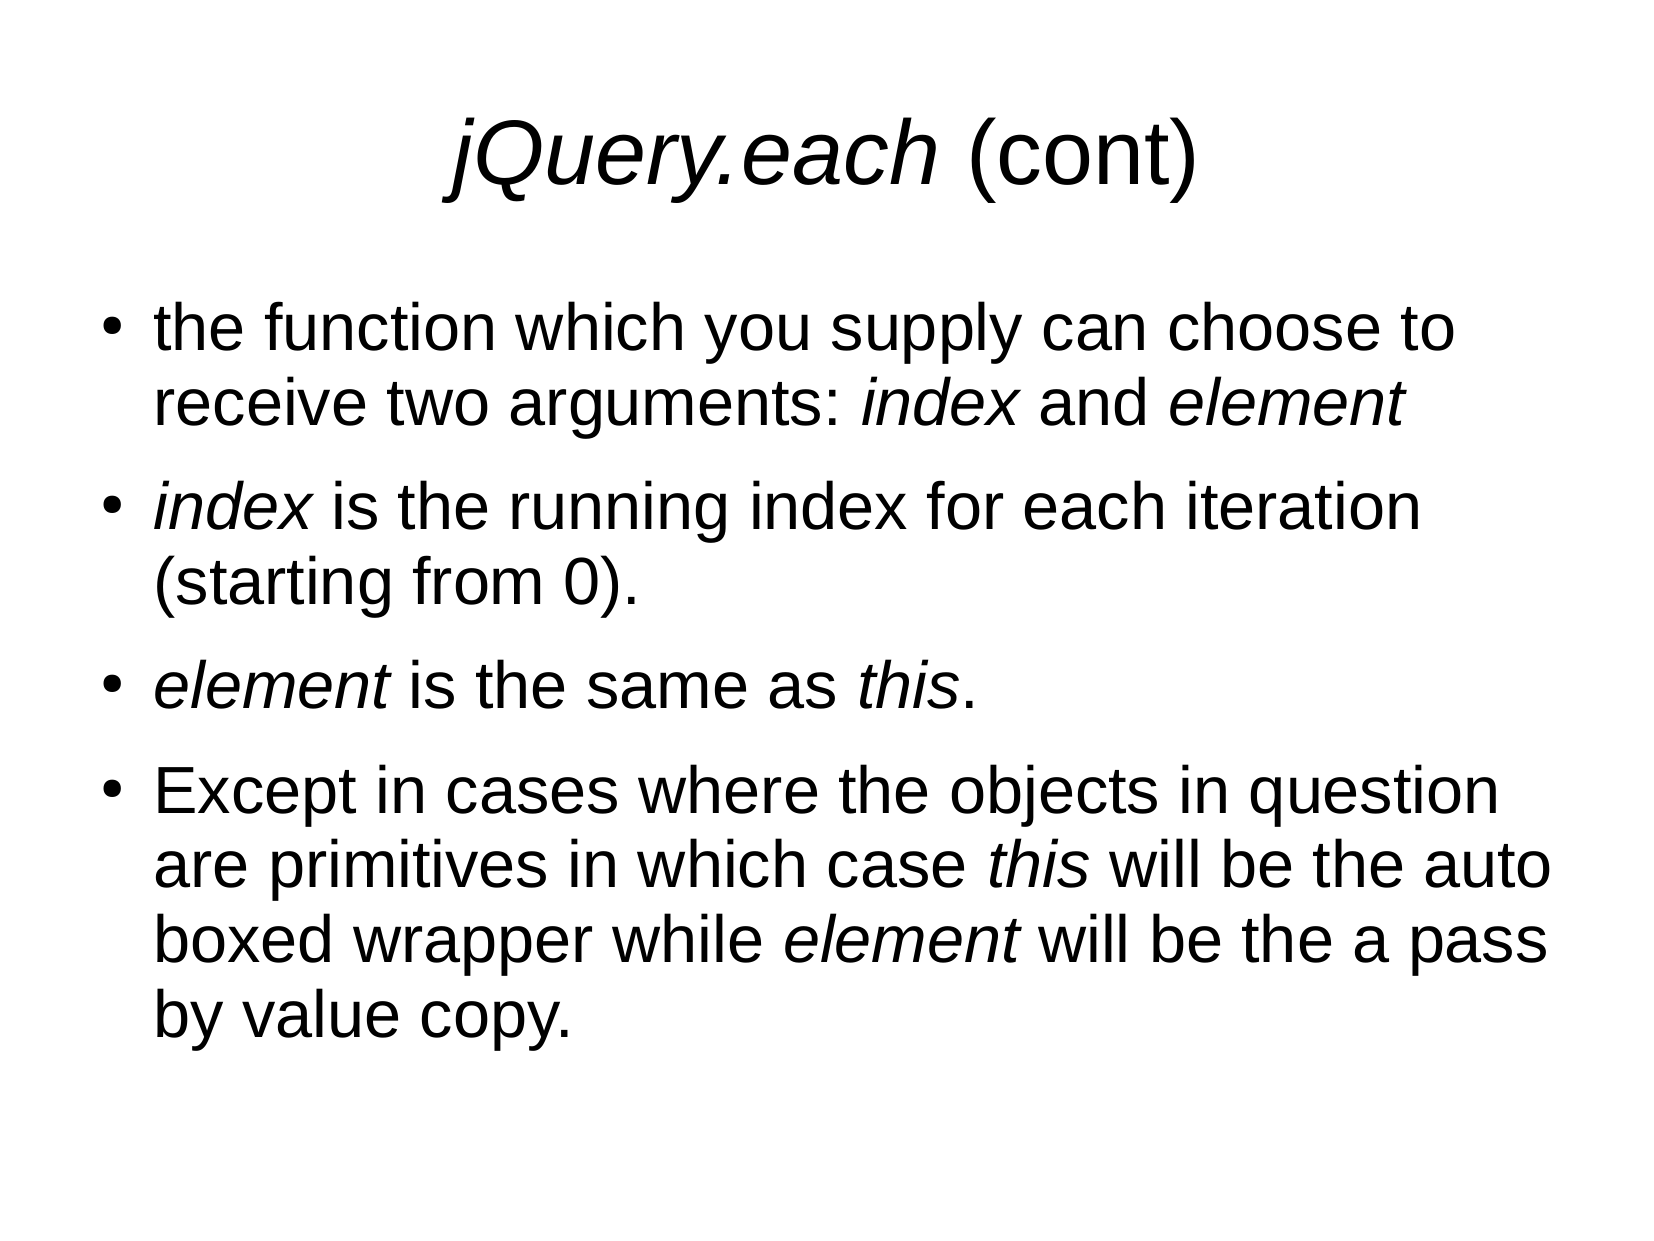

# jQuery.each (cont)
the function which you supply can choose to receive two arguments: index and element
index is the running index for each iteration (starting from 0).
element is the same as this.
Except in cases where the objects in question are primitives in which case this will be the auto boxed wrapper while element will be the a pass by value copy.